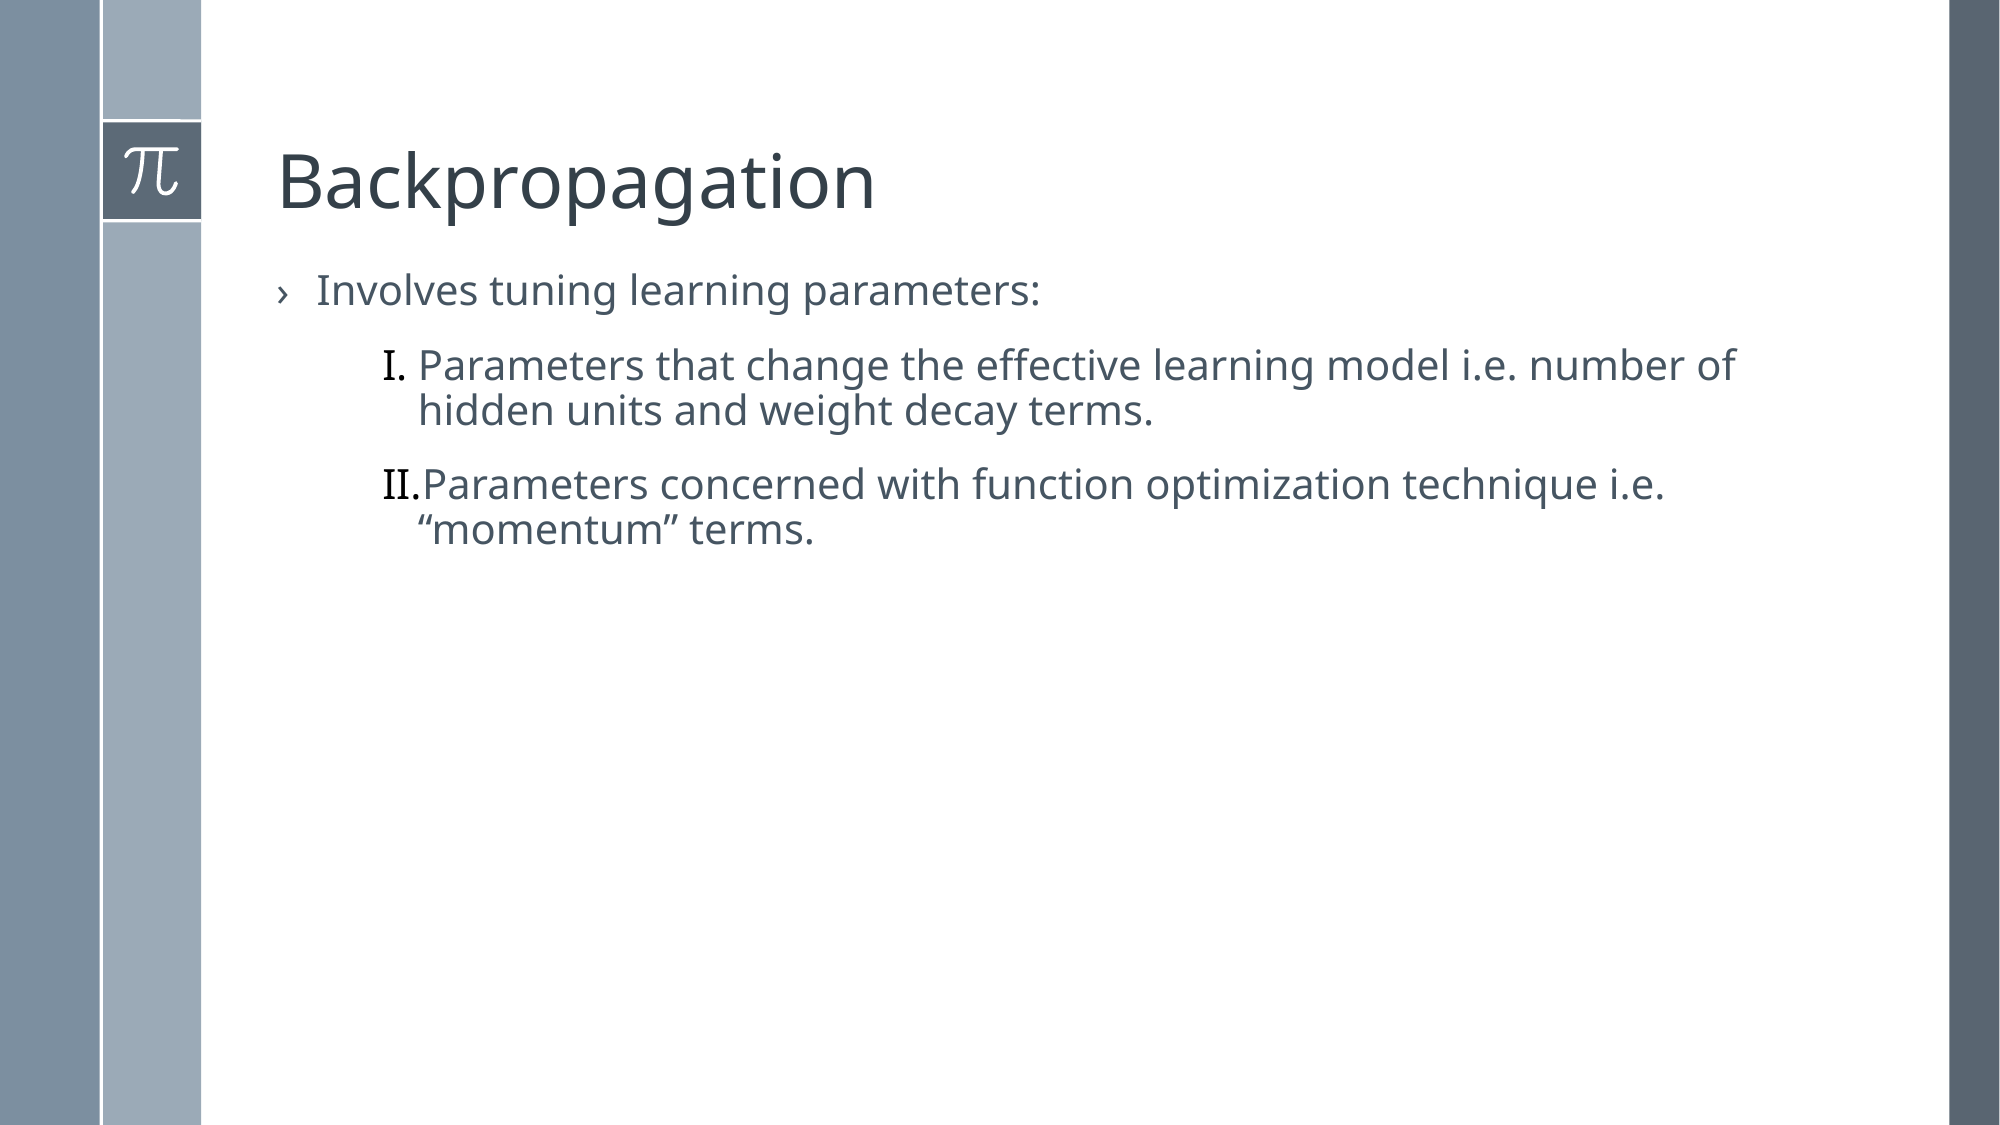

Backpropagation
Involves tuning learning parameters:
Parameters that change the effective learning model i.e. number of hidden units and weight decay terms.
Parameters concerned with function optimization technique i.e. “momentum” terms.